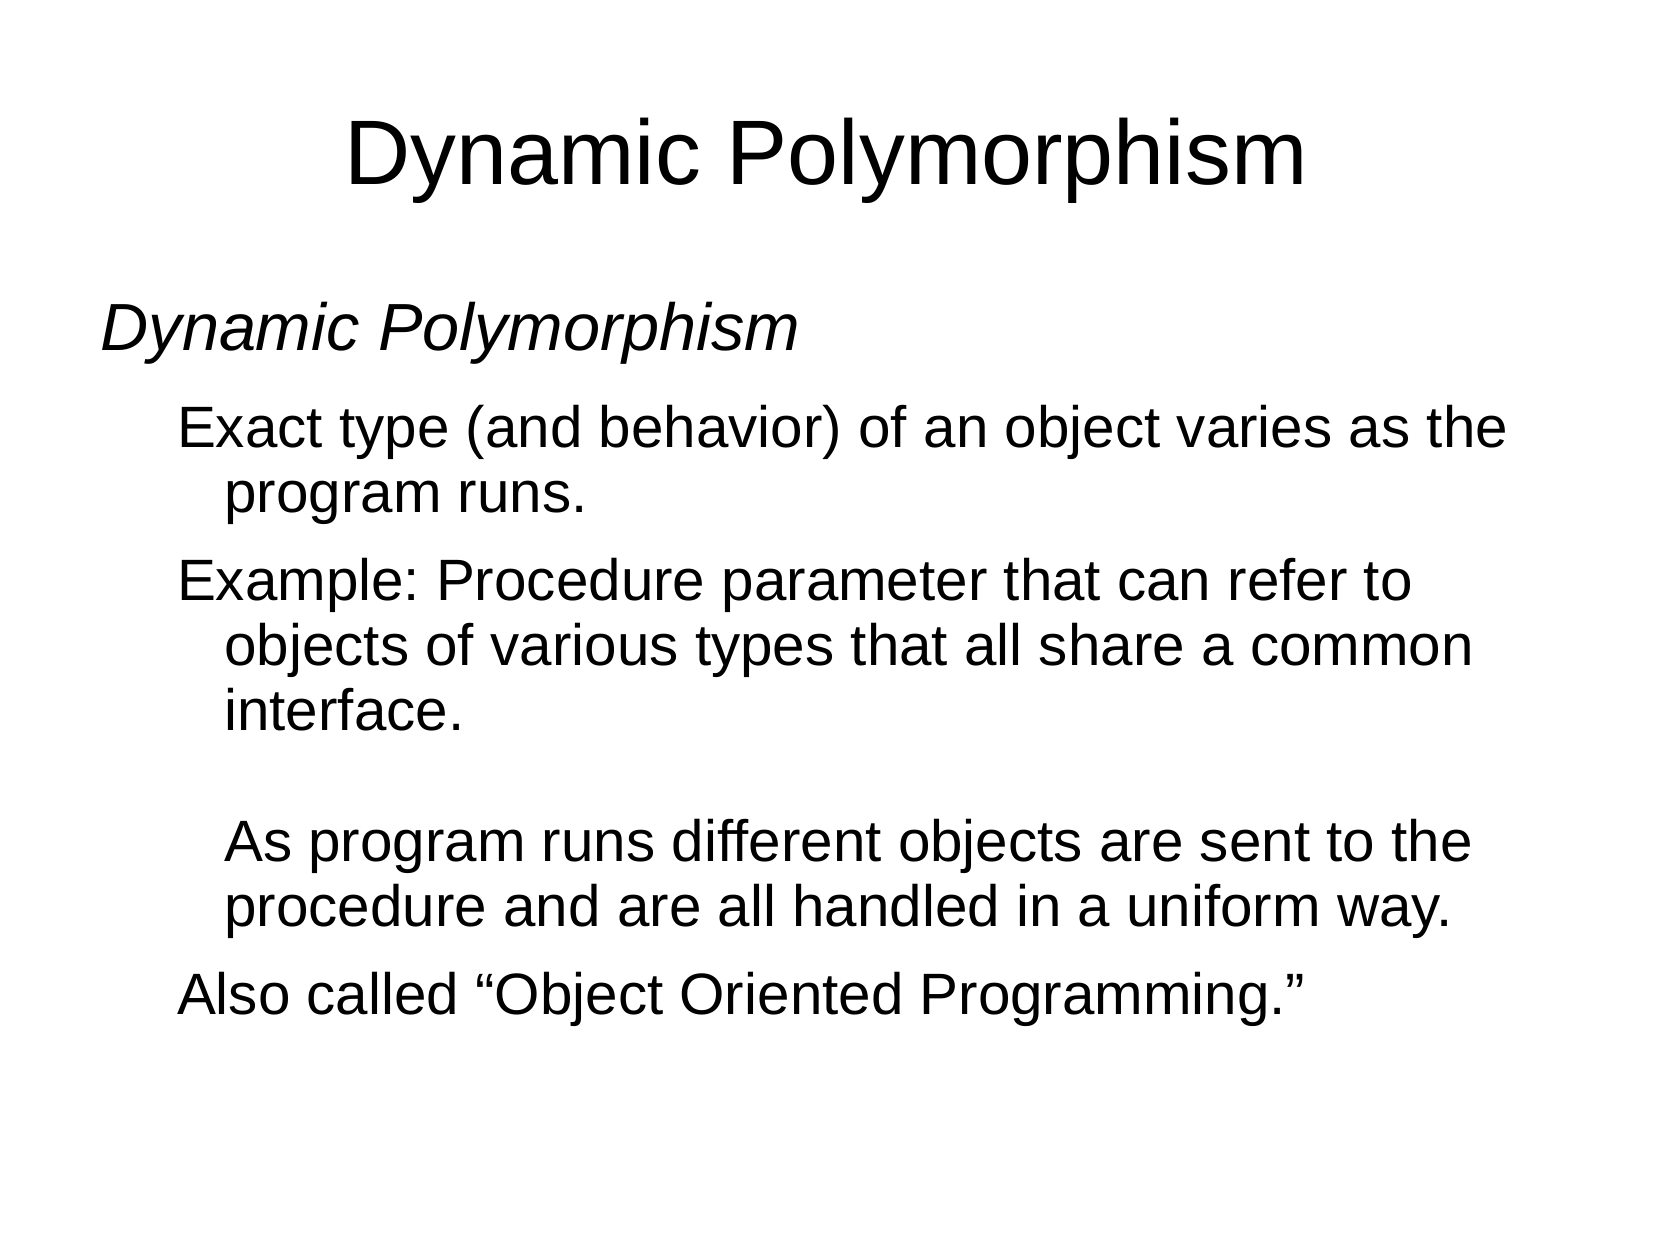

# Dynamic Polymorphism
Dynamic Polymorphism
Exact type (and behavior) of an object varies as the program runs.
Example: Procedure parameter that can refer to objects of various types that all share a common interface.
As program runs different objects are sent to the procedure and are all handled in a uniform way.
Also called “Object Oriented Programming.”